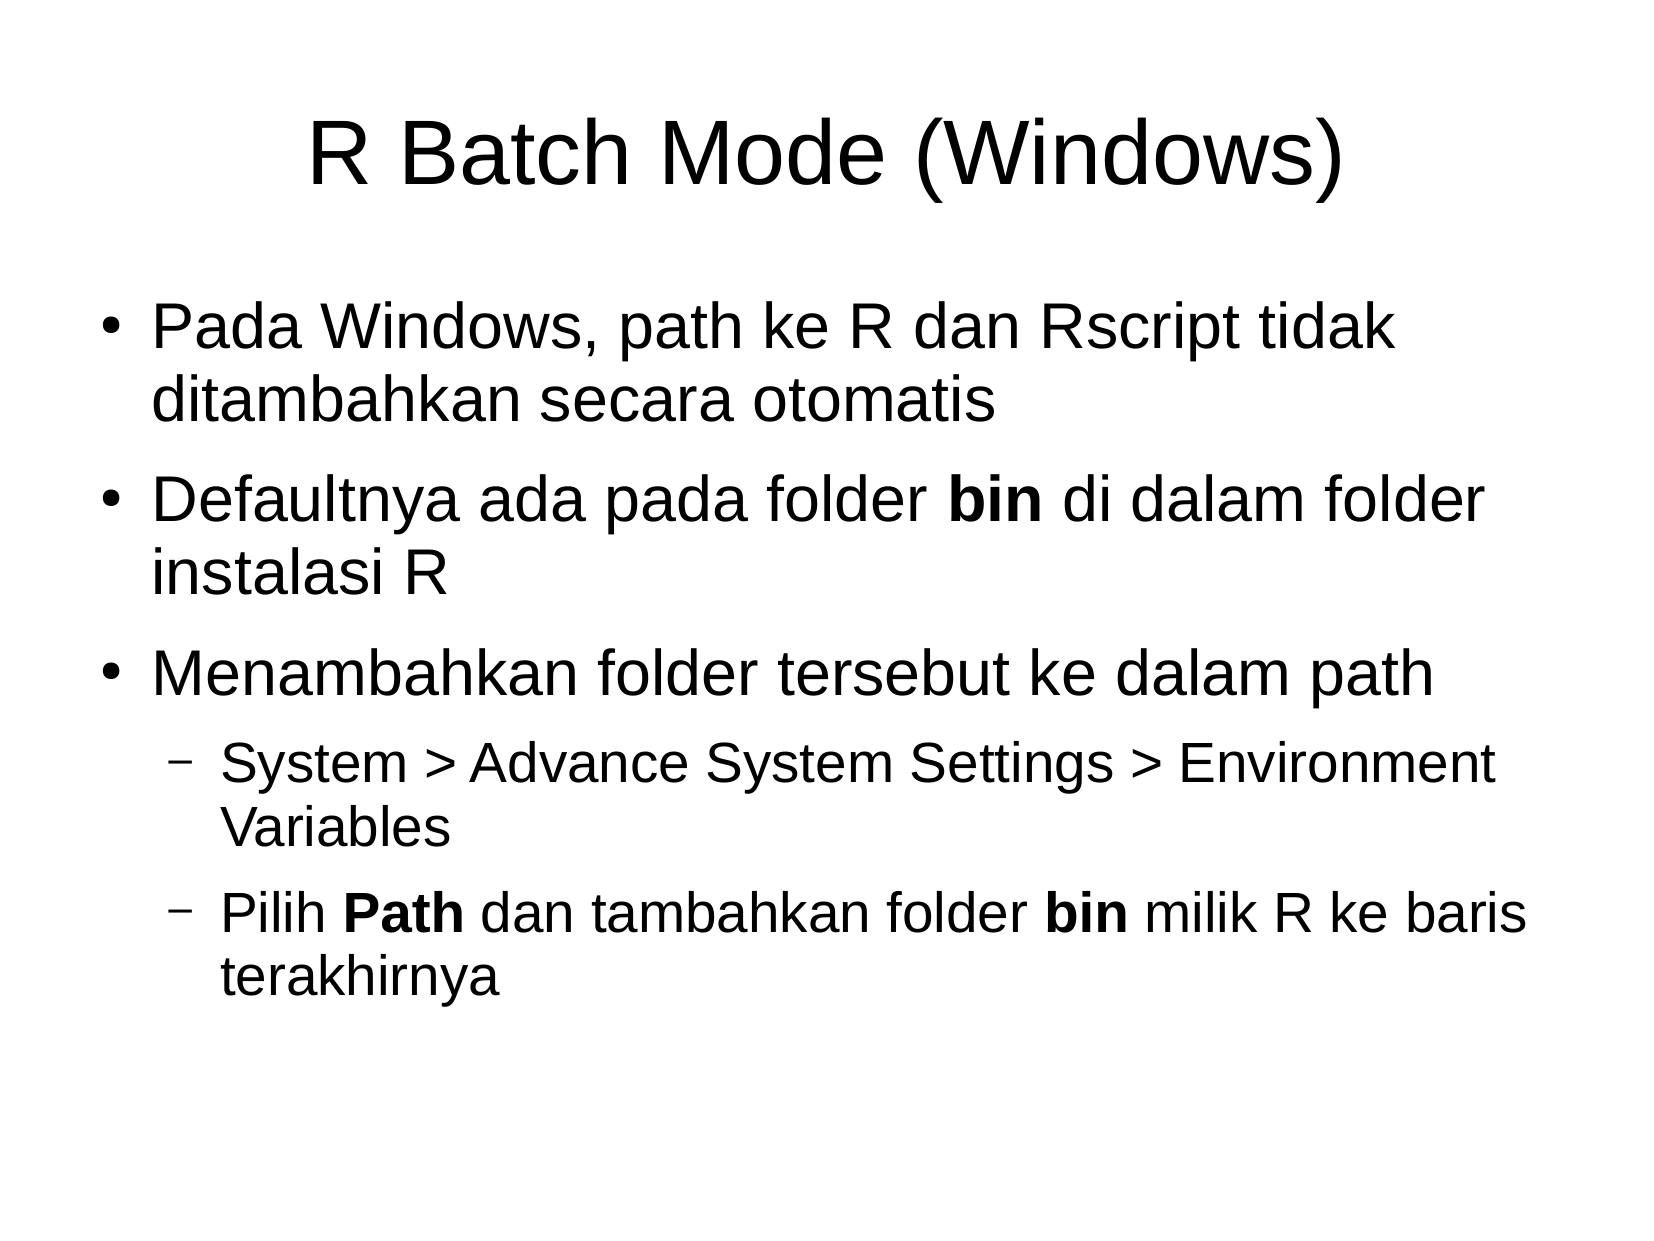

# R Batch Mode (Windows)
Pada Windows, path ke R dan Rscript tidak ditambahkan secara otomatis
Defaultnya ada pada folder bin di dalam folder instalasi R
Menambahkan folder tersebut ke dalam path
System > Advance System Settings > Environment Variables
Pilih Path dan tambahkan folder bin milik R ke baris terakhirnya